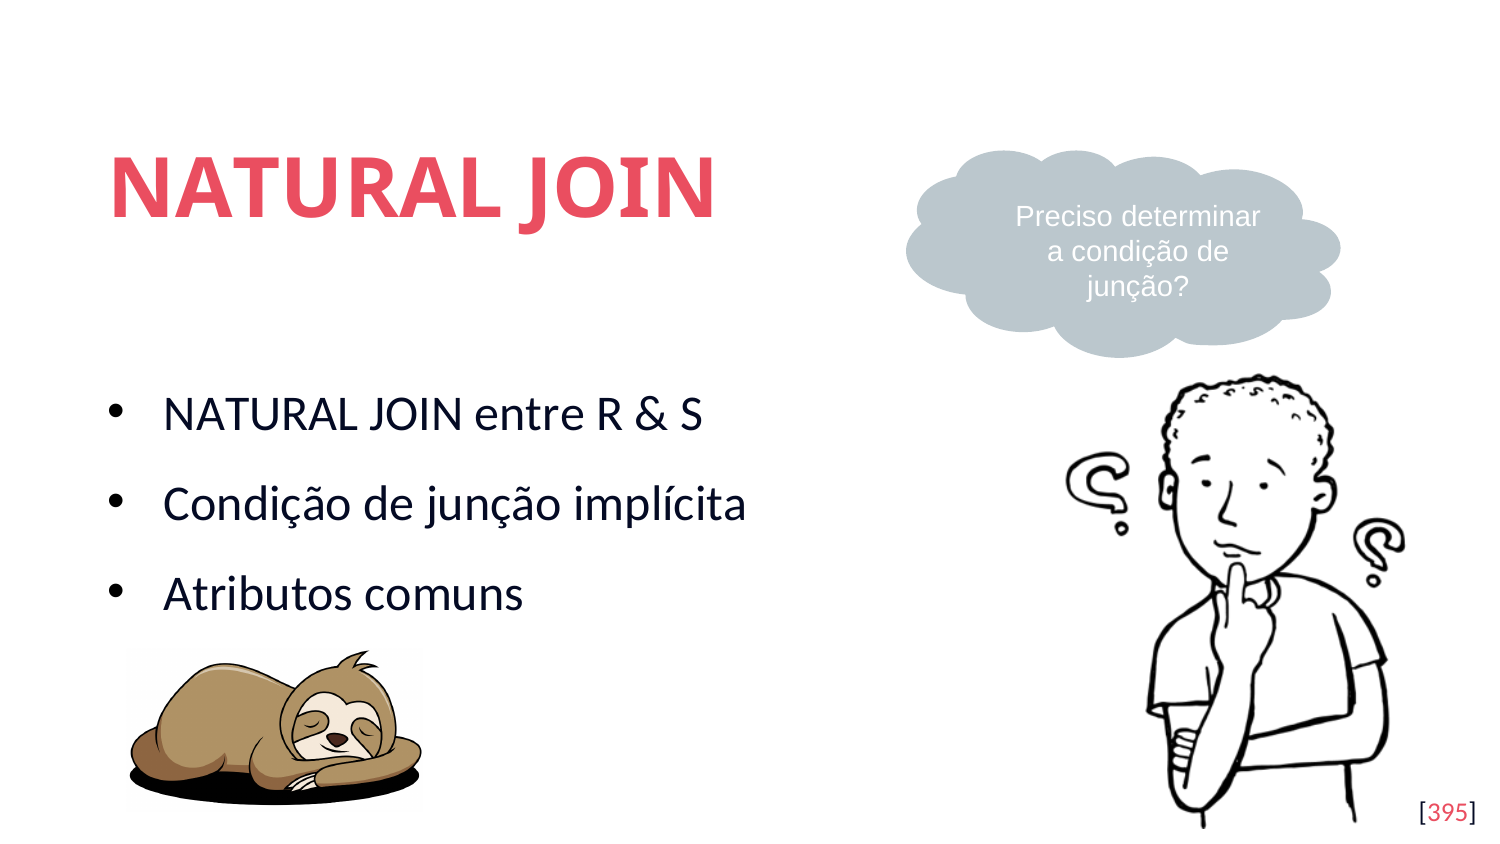

NATURAL JOIN
Preciso determinar a condição de junção?
NATURAL JOIN entre R & S
Condição de junção implícita
Atributos comuns